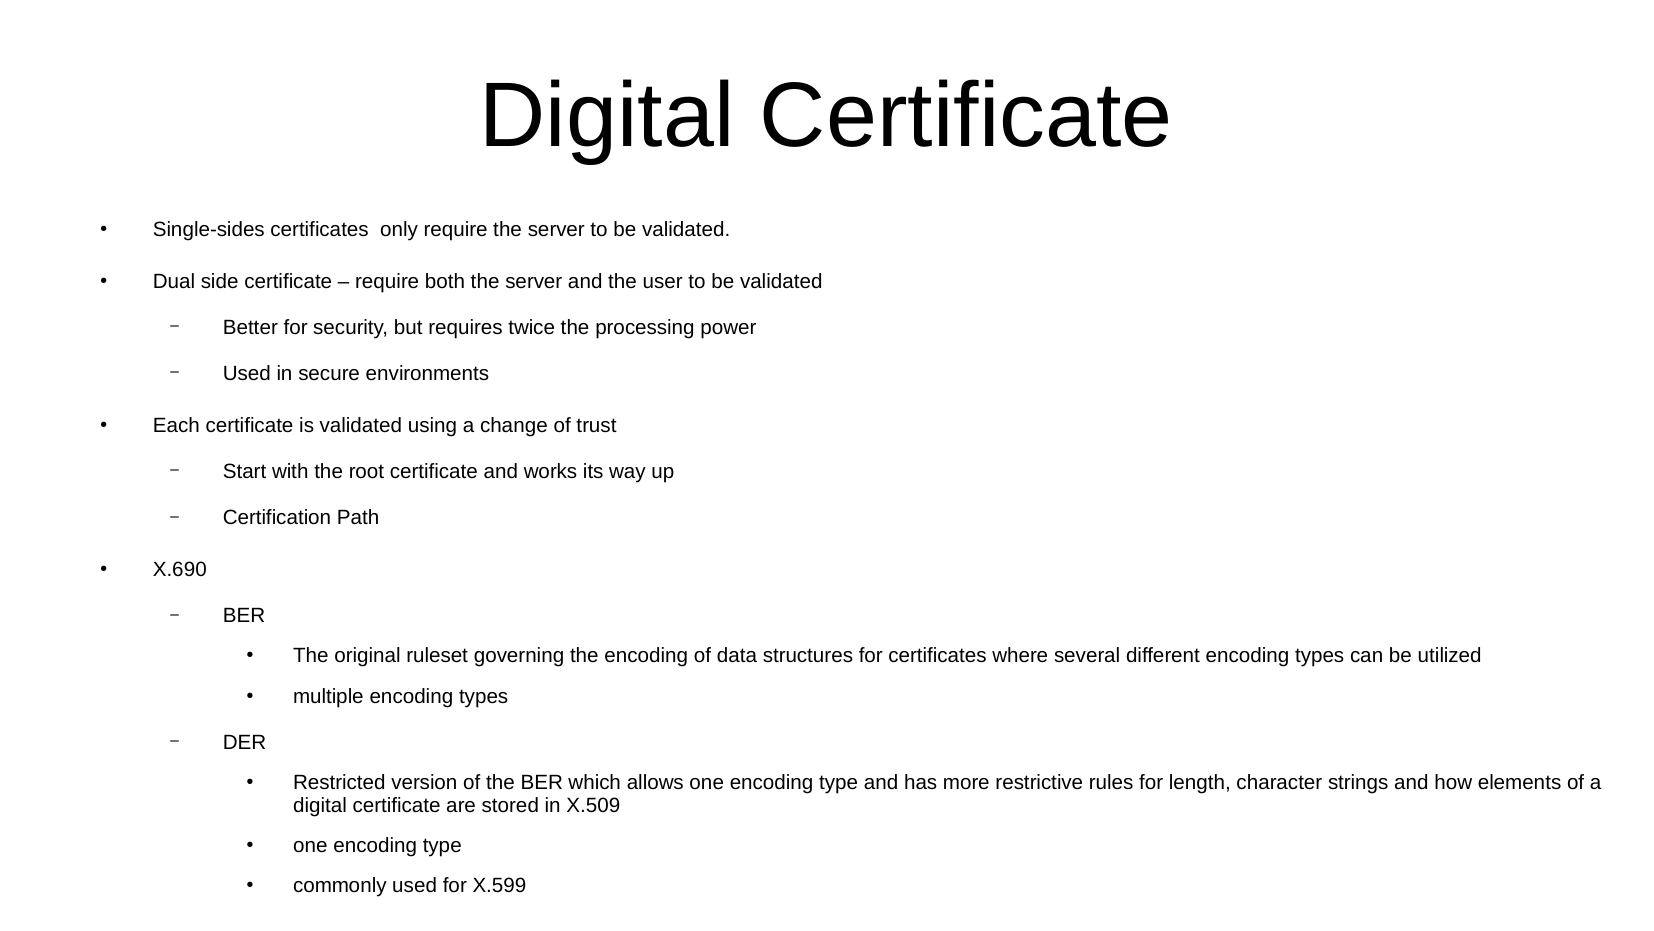

# Digital Certificate
Single-sides certificates only require the server to be validated.
Dual side certificate – require both the server and the user to be validated
Better for security, but requires twice the processing power
Used in secure environments
Each certificate is validated using a change of trust
Start with the root certificate and works its way up
Certification Path
X.690
BER
The original ruleset governing the encoding of data structures for certificates where several different encoding types can be utilized
multiple encoding types
DER
Restricted version of the BER which allows one encoding type and has more restrictive rules for length, character strings and how elements of a digital certificate are stored in X.509
one encoding type
commonly used for X.599